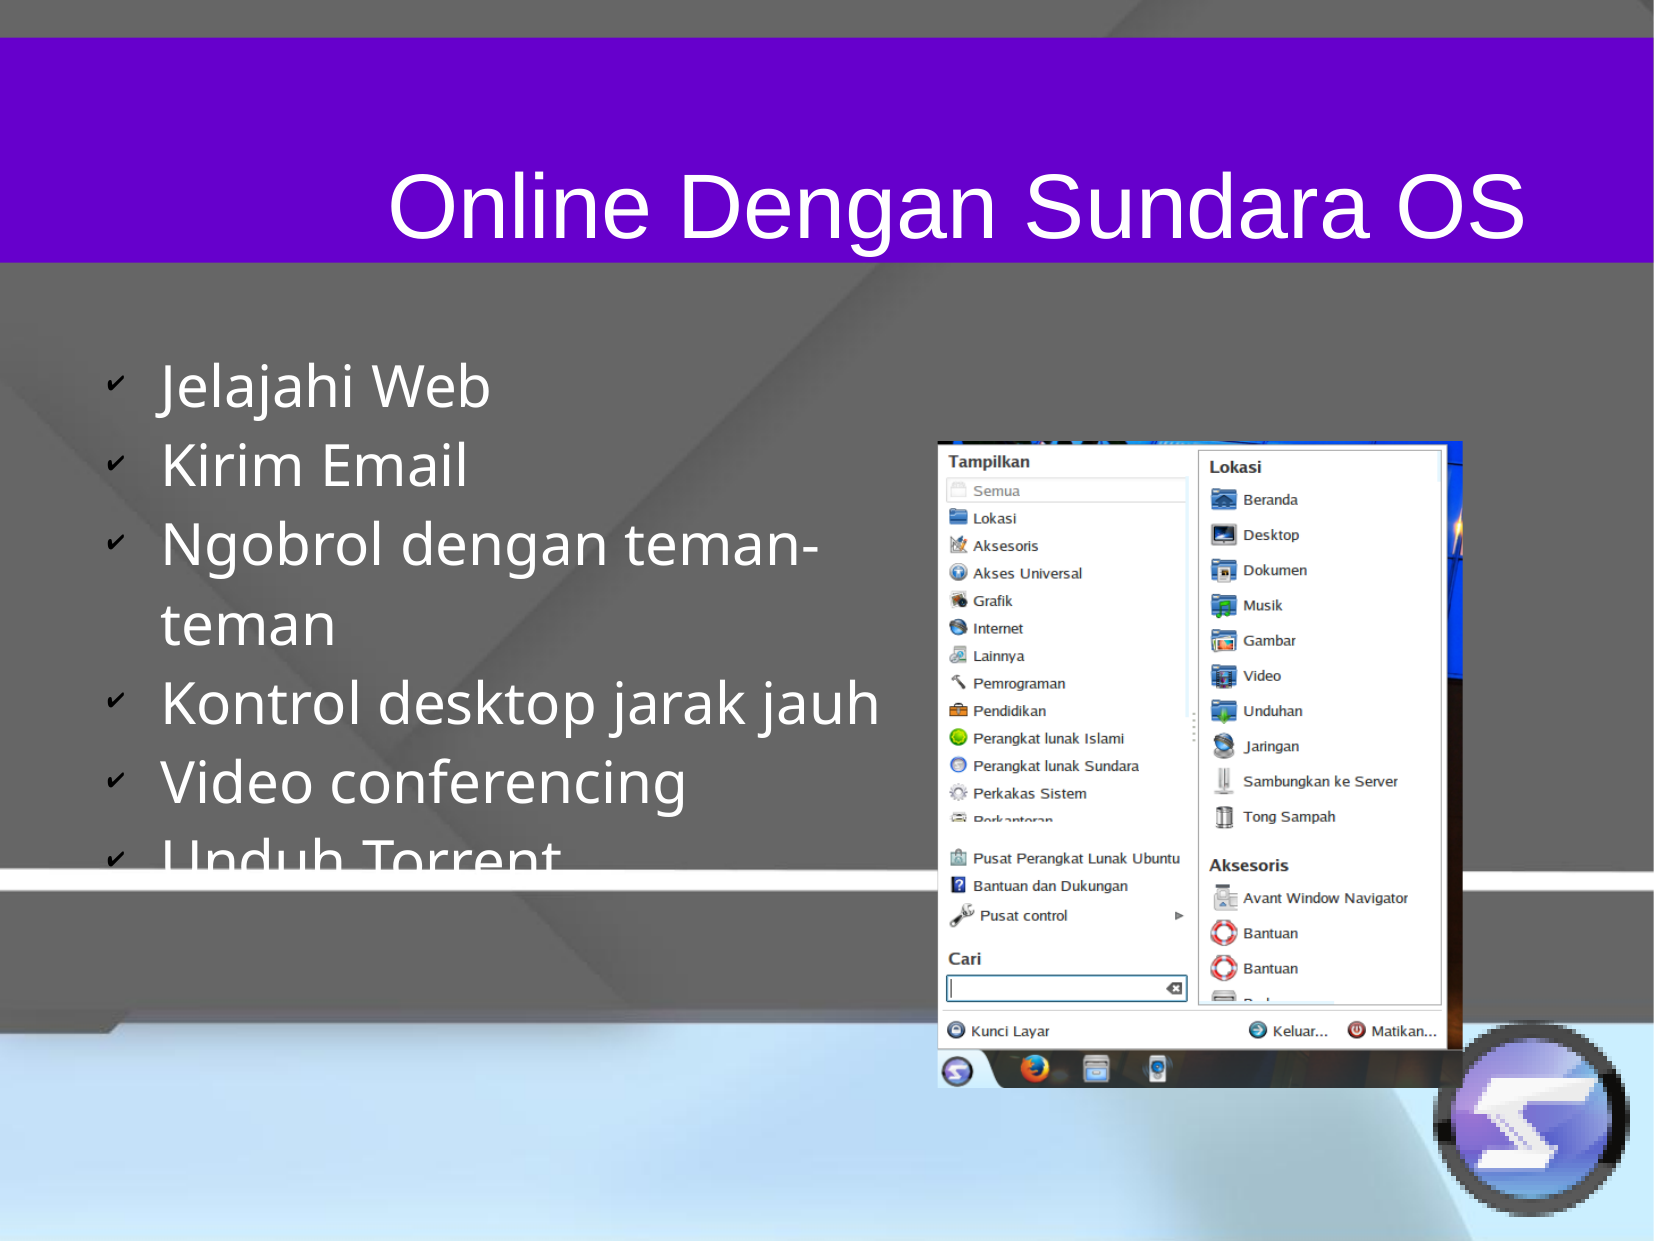

# Online Dengan Sundara OS
Jelajahi Web
Kirim Email
Ngobrol dengan teman-teman
Kontrol desktop jarak jauh
Video conferencing
Unduh Torrent